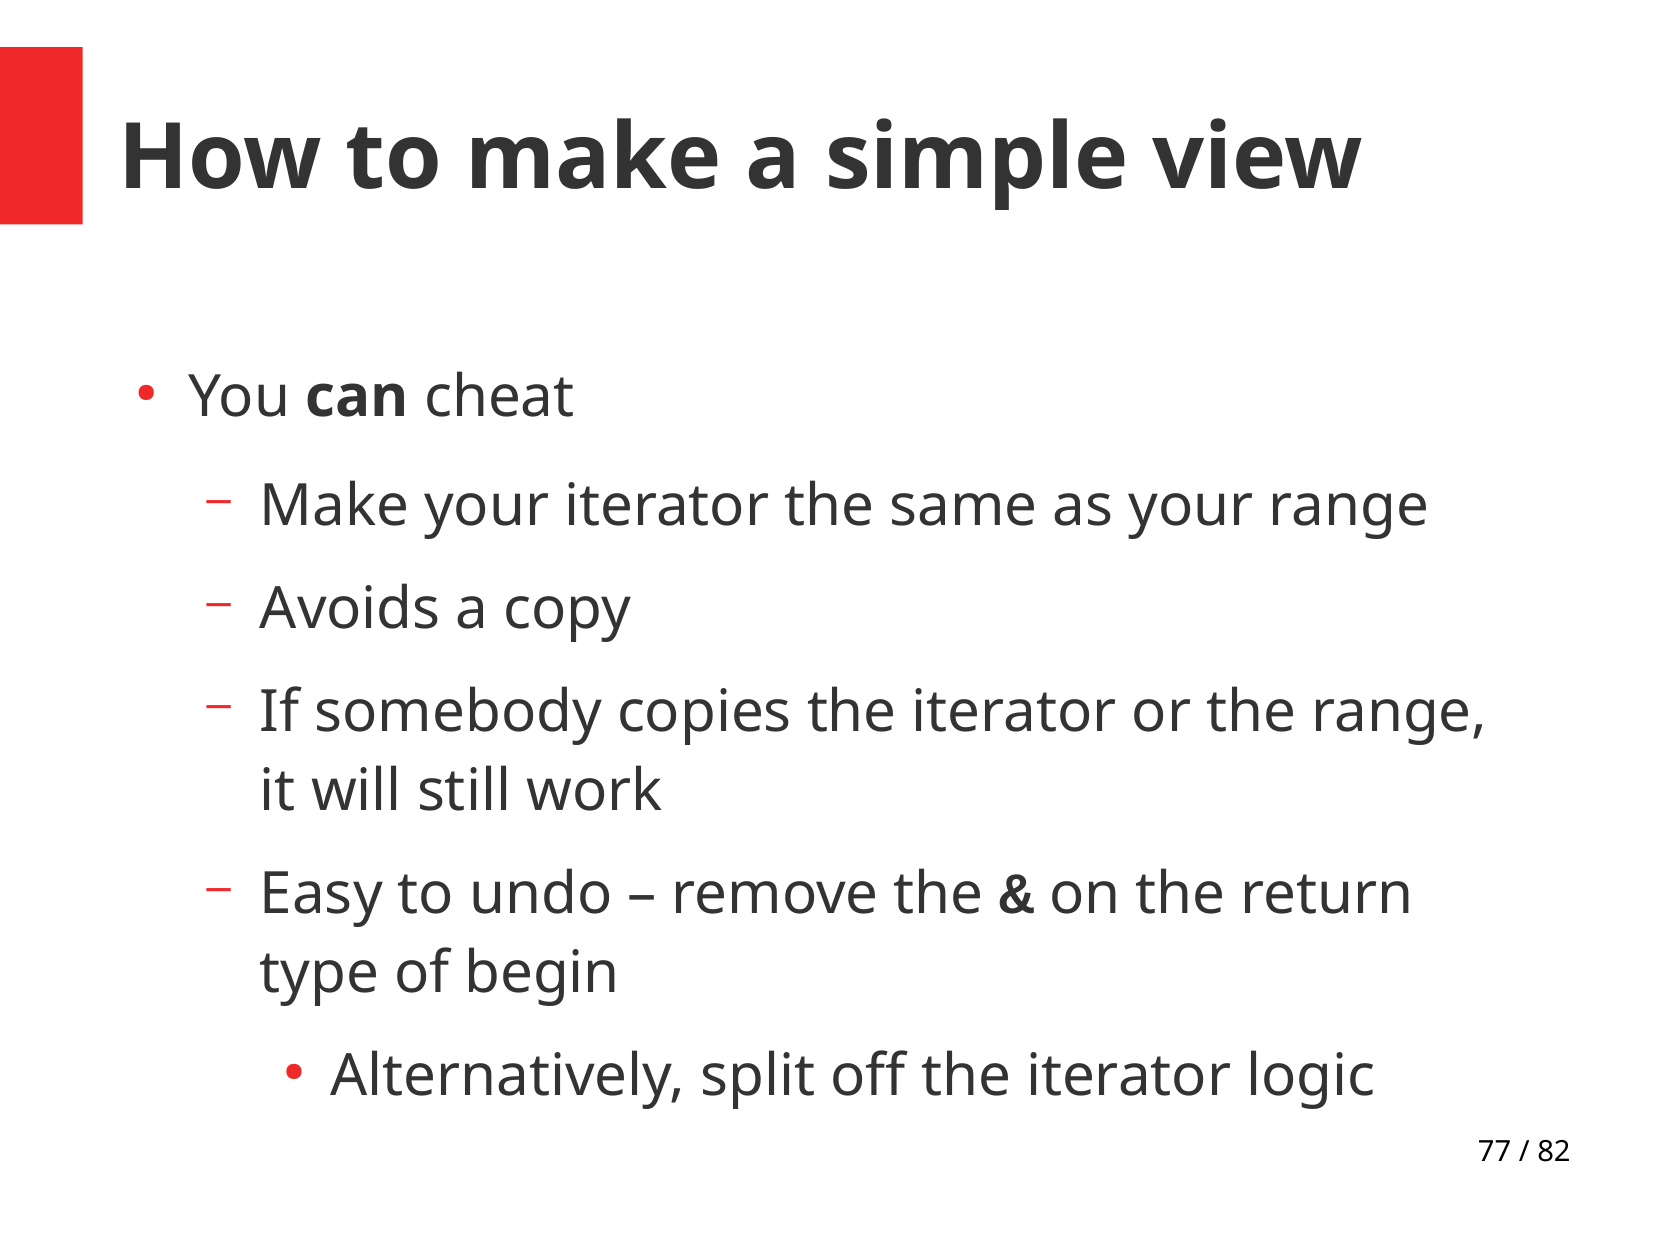

# How to make a simple view
You can cheat
Make your iterator the same as your range
Avoids a copy
If somebody copies the iterator or the range, it will still work
Easy to undo – remove the & on the return type of begin
Alternatively, split off the iterator logic
77